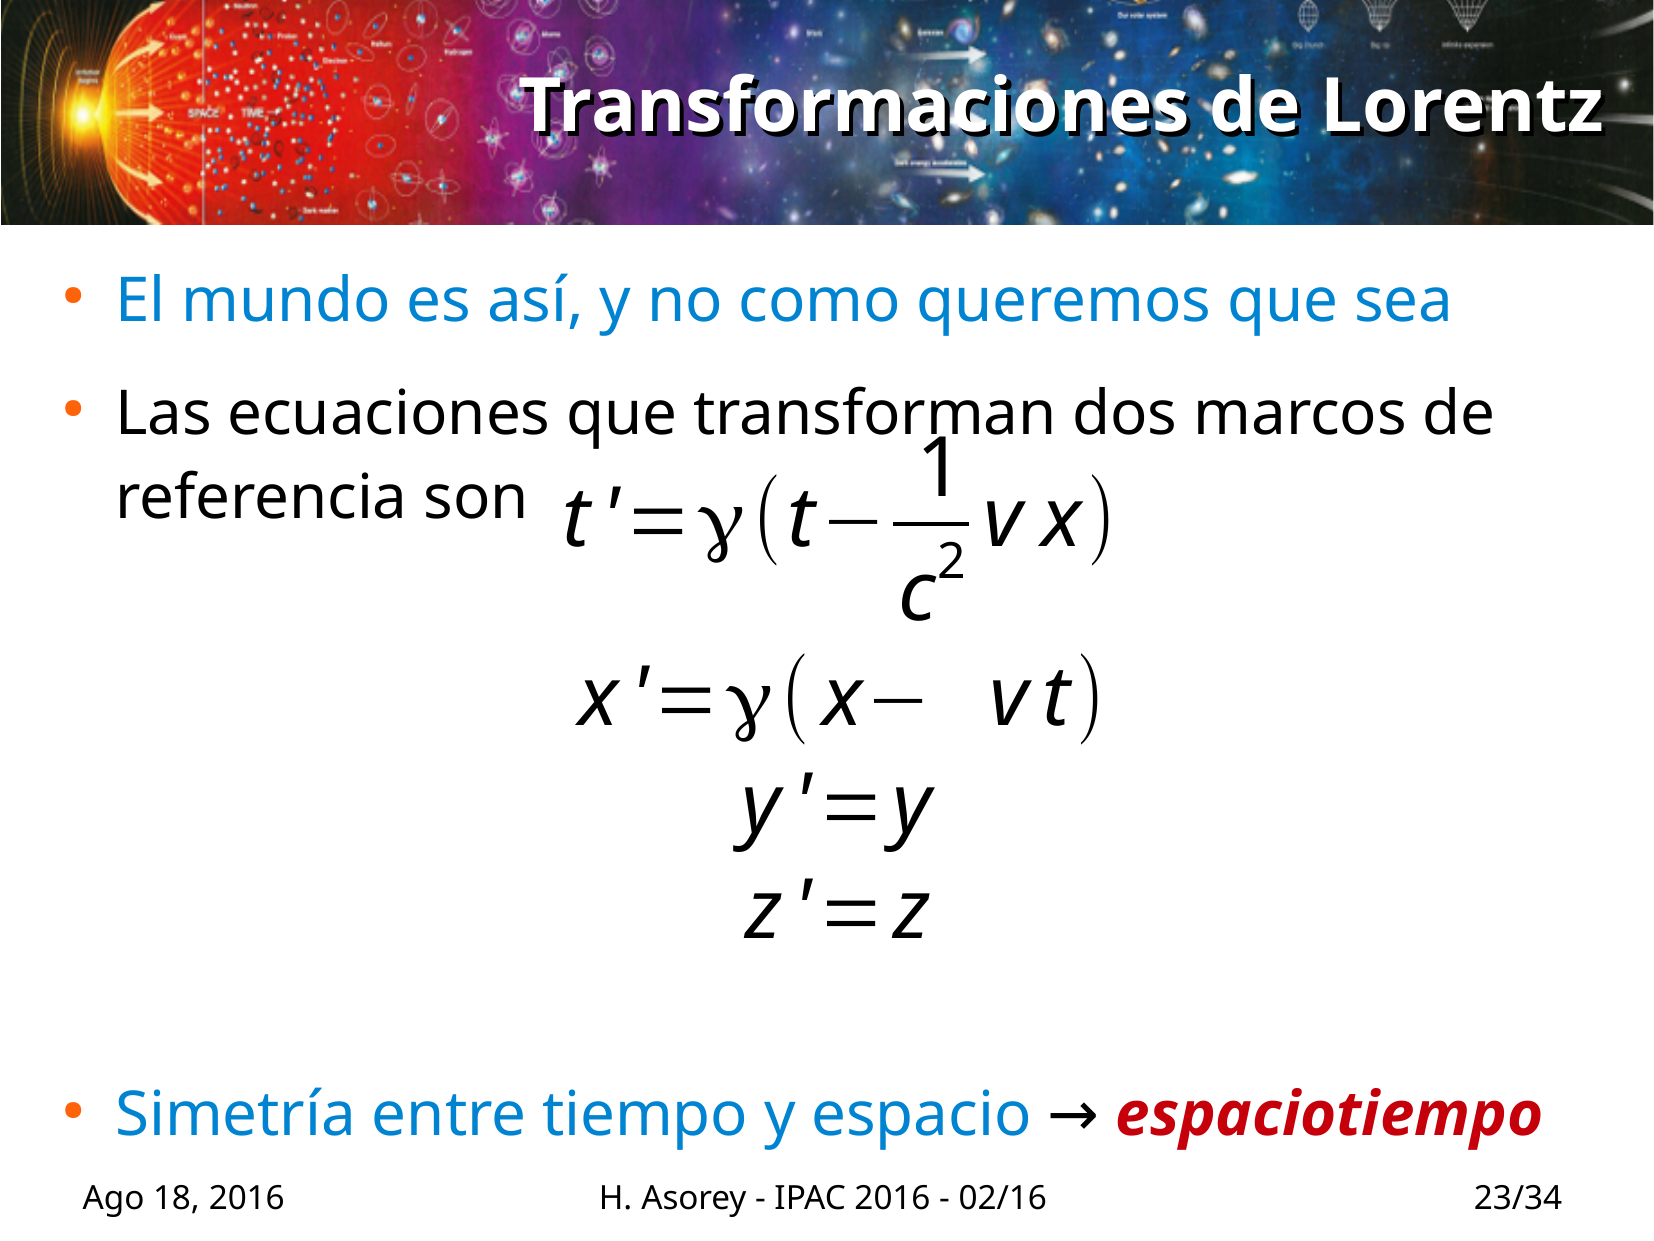

# Transformaciones de Lorentz
El mundo es así, y no como queremos que sea
Las ecuaciones que transforman dos marcos de referencia son
Simetría entre tiempo y espacio → espaciotiempo
Ago 18, 2016
H. Asorey - IPAC 2016 - 02/16
23